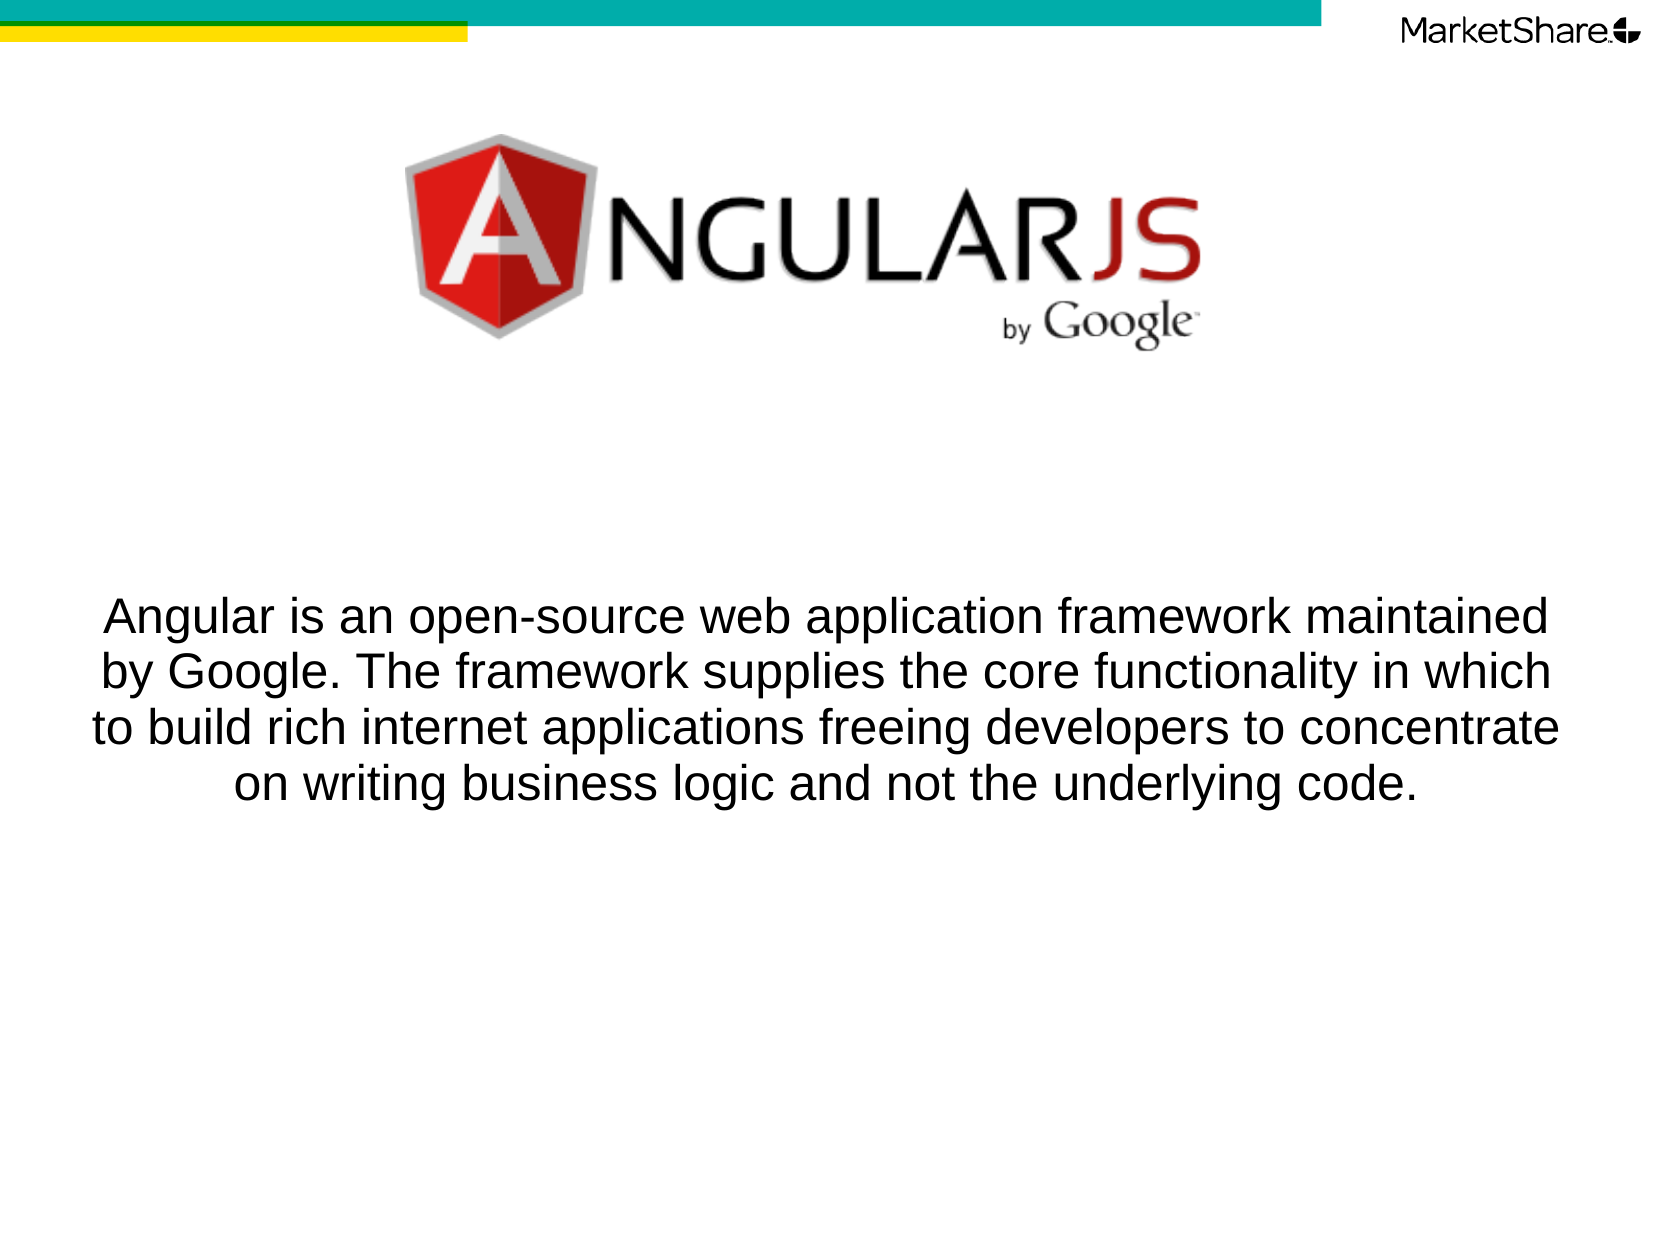

# Angular is an open-source web application framework maintained by Google. The framework supplies the core functionality in which to build rich internet applications freeing developers to concentrate on writing business logic and not the underlying code.